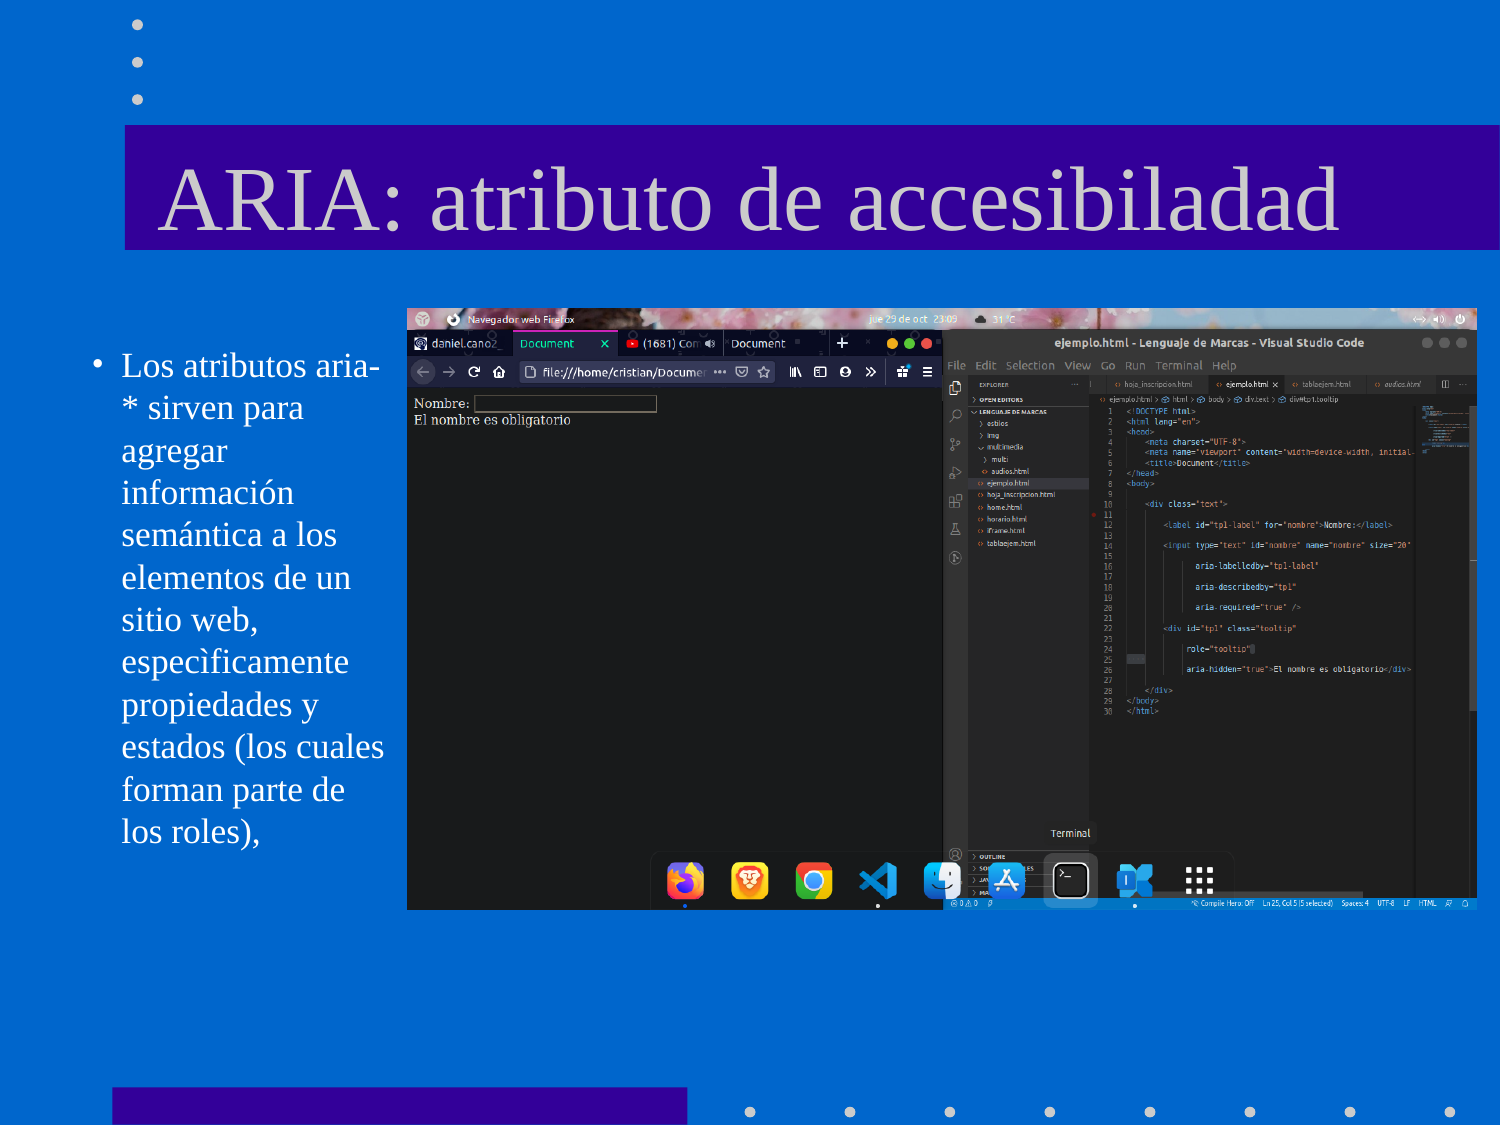

# ARIA: atributo de accesibiladad
Los atributos aria-* sirven para agregar información semántica a los elementos de un sitio web, especìficamente propiedades y estados (los cuales forman parte de los roles),